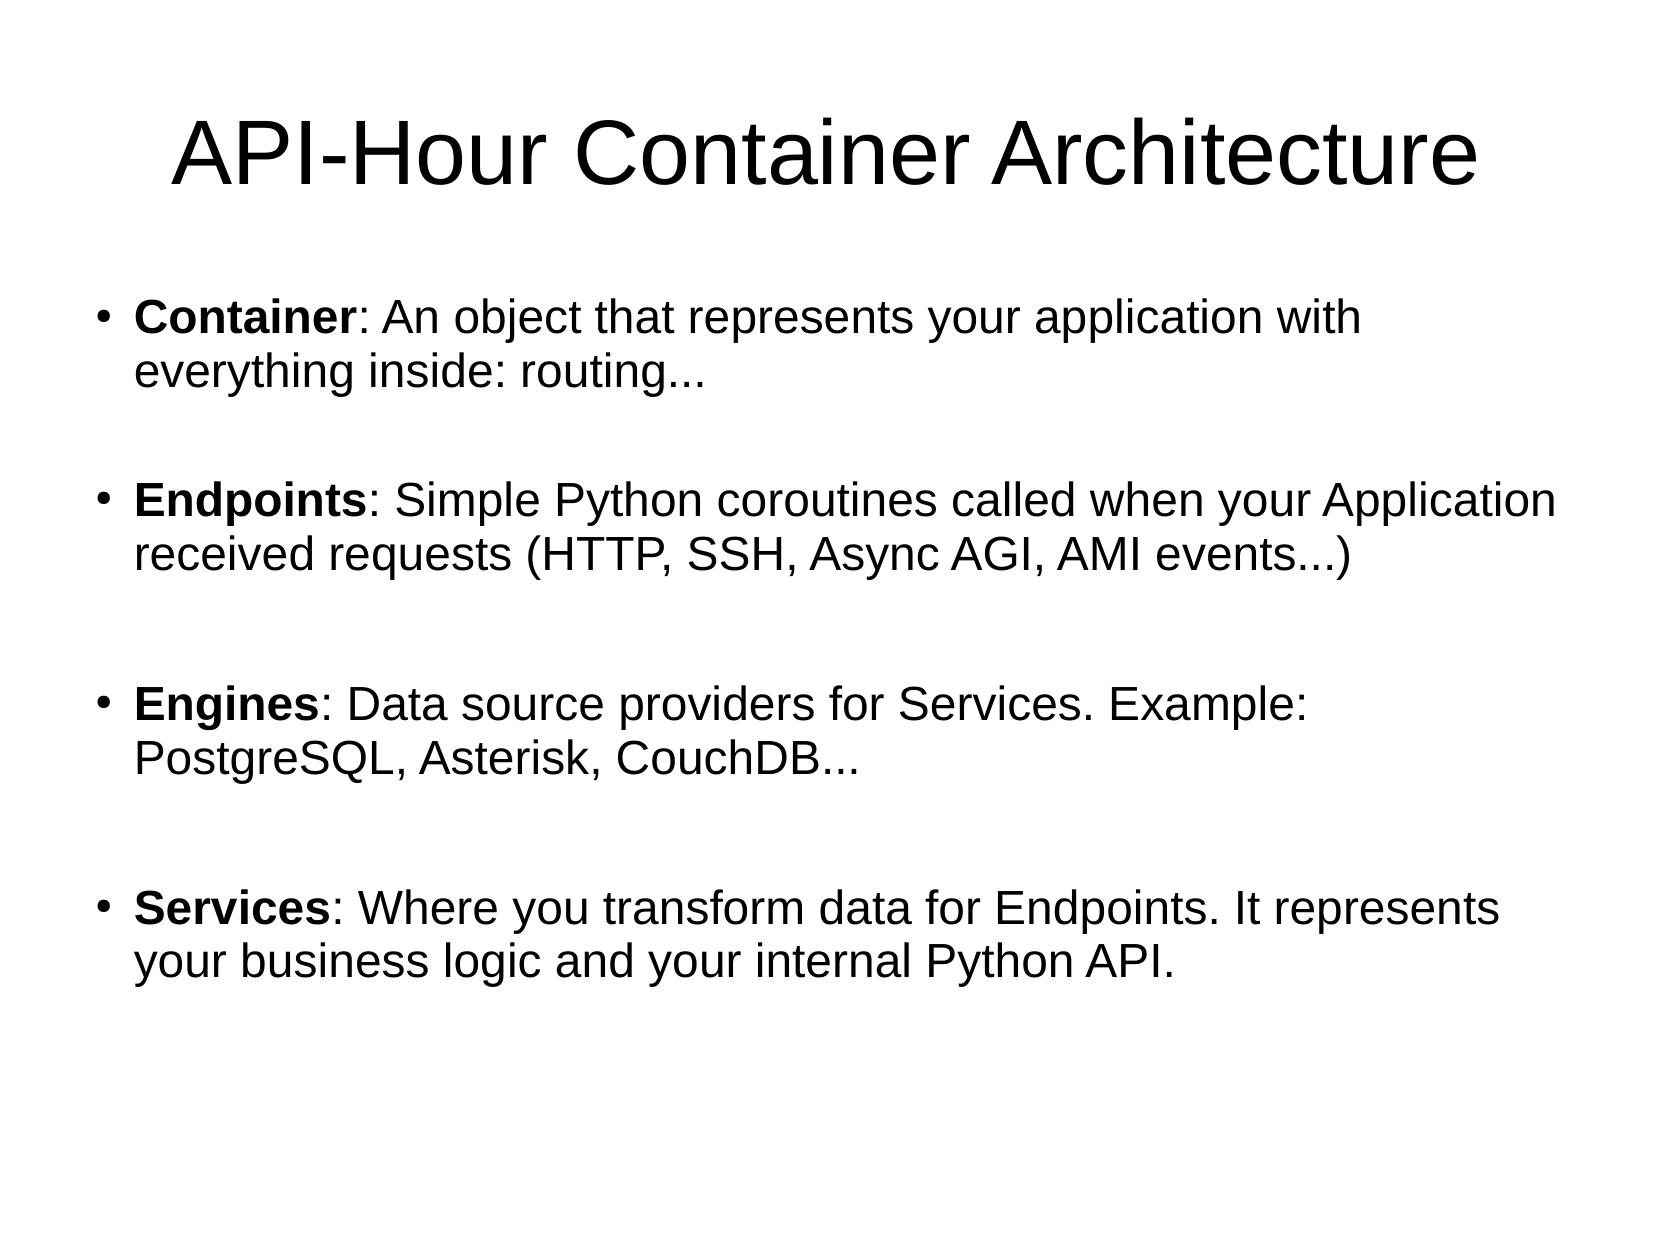

# API-Hour Container Architecture
Container: An object that represents your application with everything inside: routing...
Endpoints: Simple Python coroutines called when your Application received requests (HTTP, SSH, Async AGI, AMI events...)
Engines: Data source providers for Services. Example: PostgreSQL, Asterisk, CouchDB...
Services: Where you transform data for Endpoints. It represents your business logic and your internal Python API.